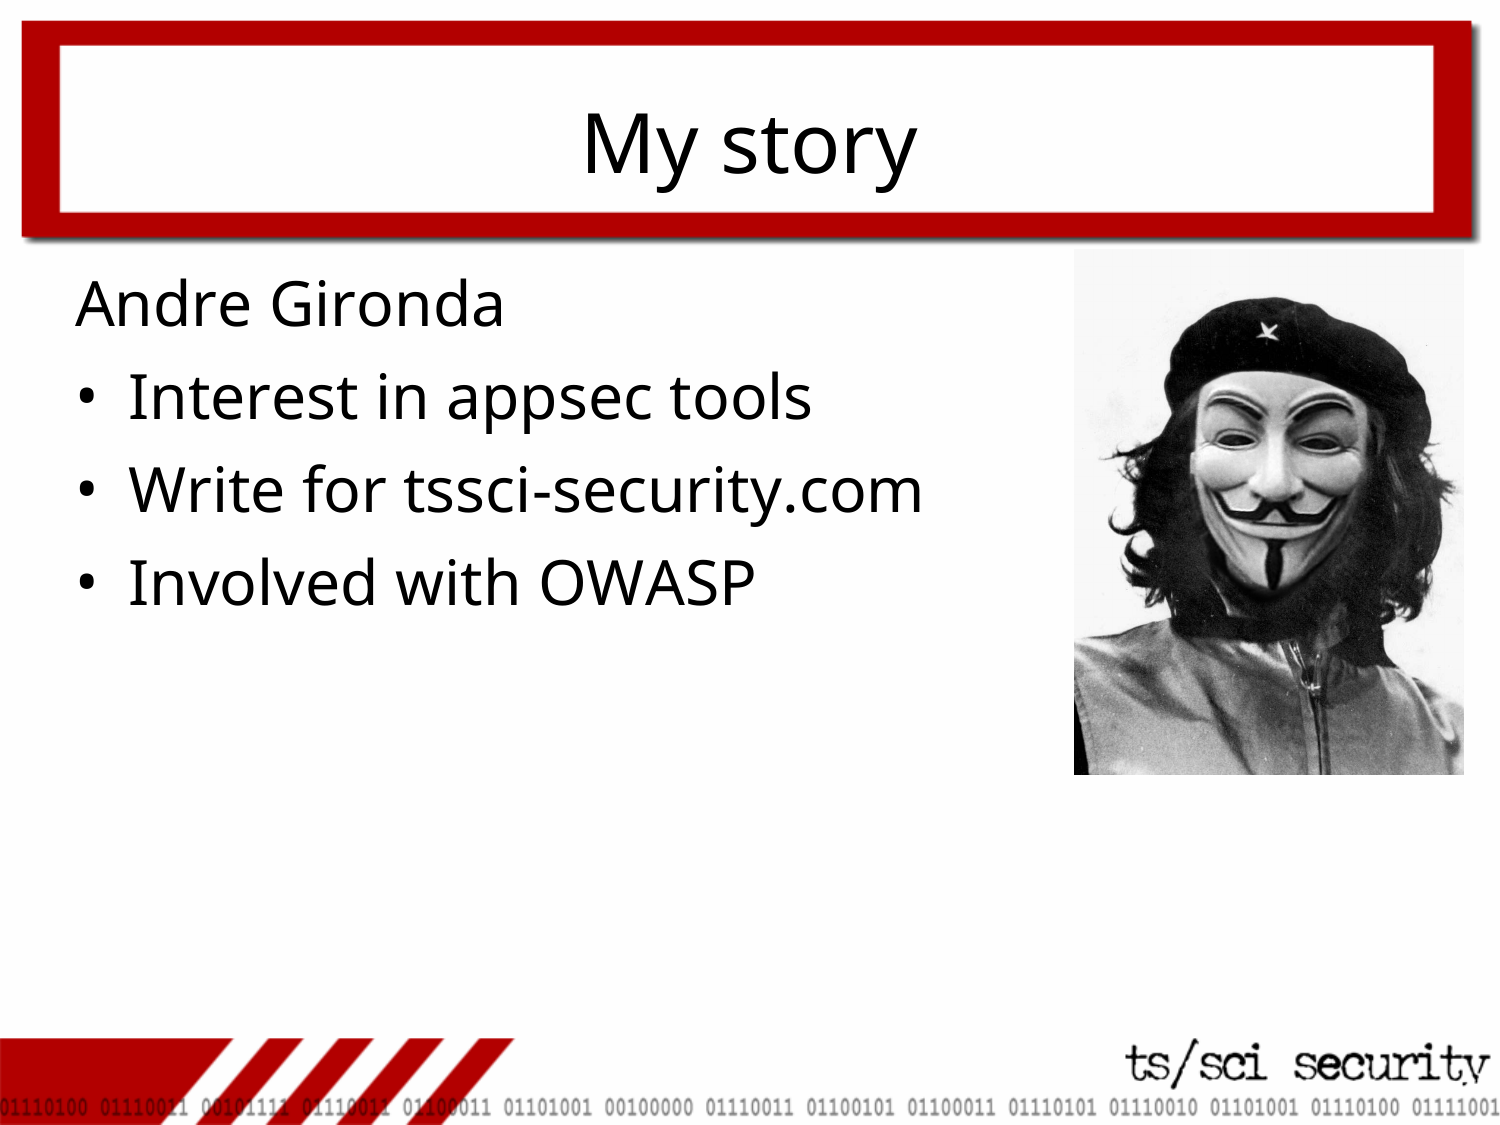

# My story
Andre Gironda
Interest in appsec tools
Write for tssci-security.com
Involved with OWASP